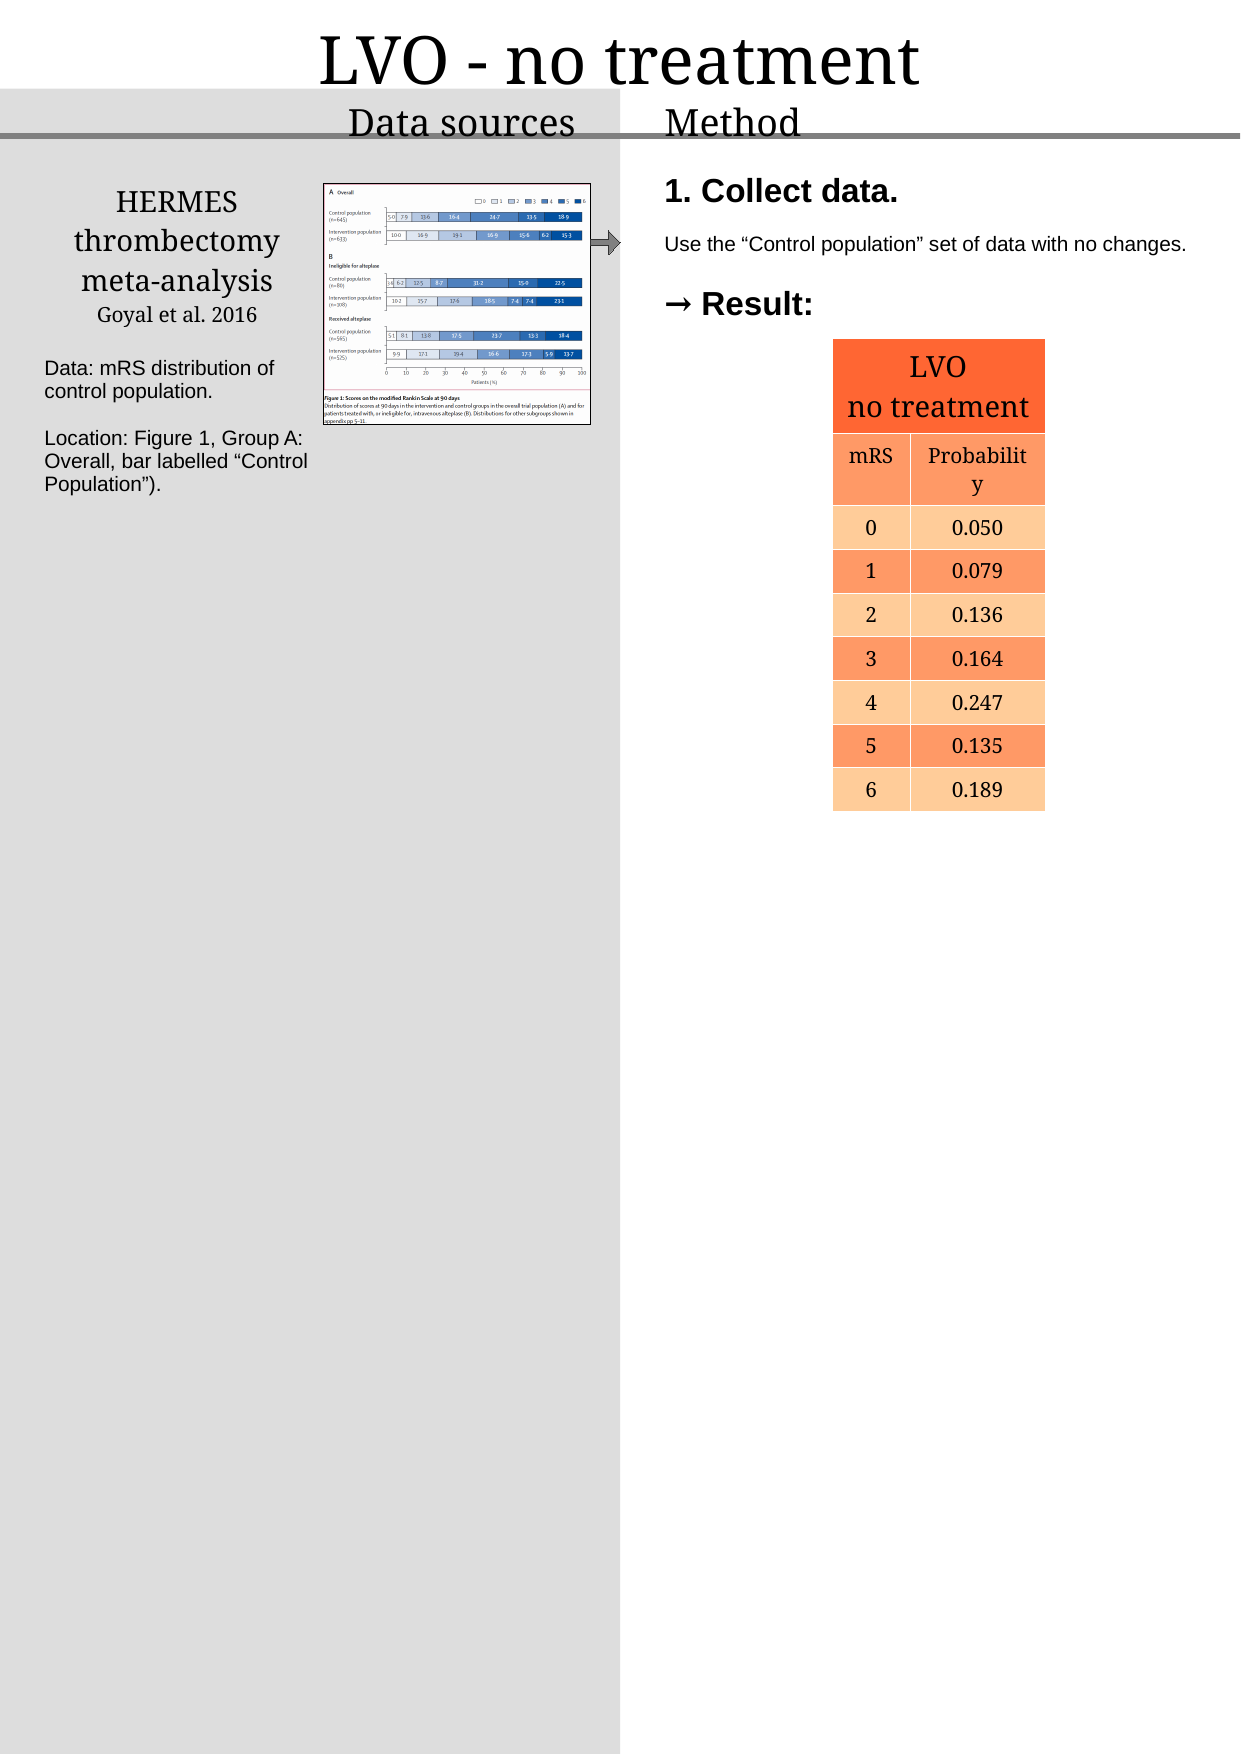

LVO - no treatment
Data sources
Method
1. Collect data.
Use the “Control population” set of data with no changes.
→ Result:
HERMES thrombectomy meta-analysis
Goyal et al. 2016
Data: mRS distribution of control population.
Location: Figure 1, Group A: Overall, bar labelled “Control Population”).
| LVO no treatment | |
| --- | --- |
| mRS | Probability |
| 0 | 0.050 |
| 1 | 0.079 |
| 2 | 0.136 |
| 3 | 0.164 |
| 4 | 0.247 |
| 5 | 0.135 |
| 6 | 0.189 |